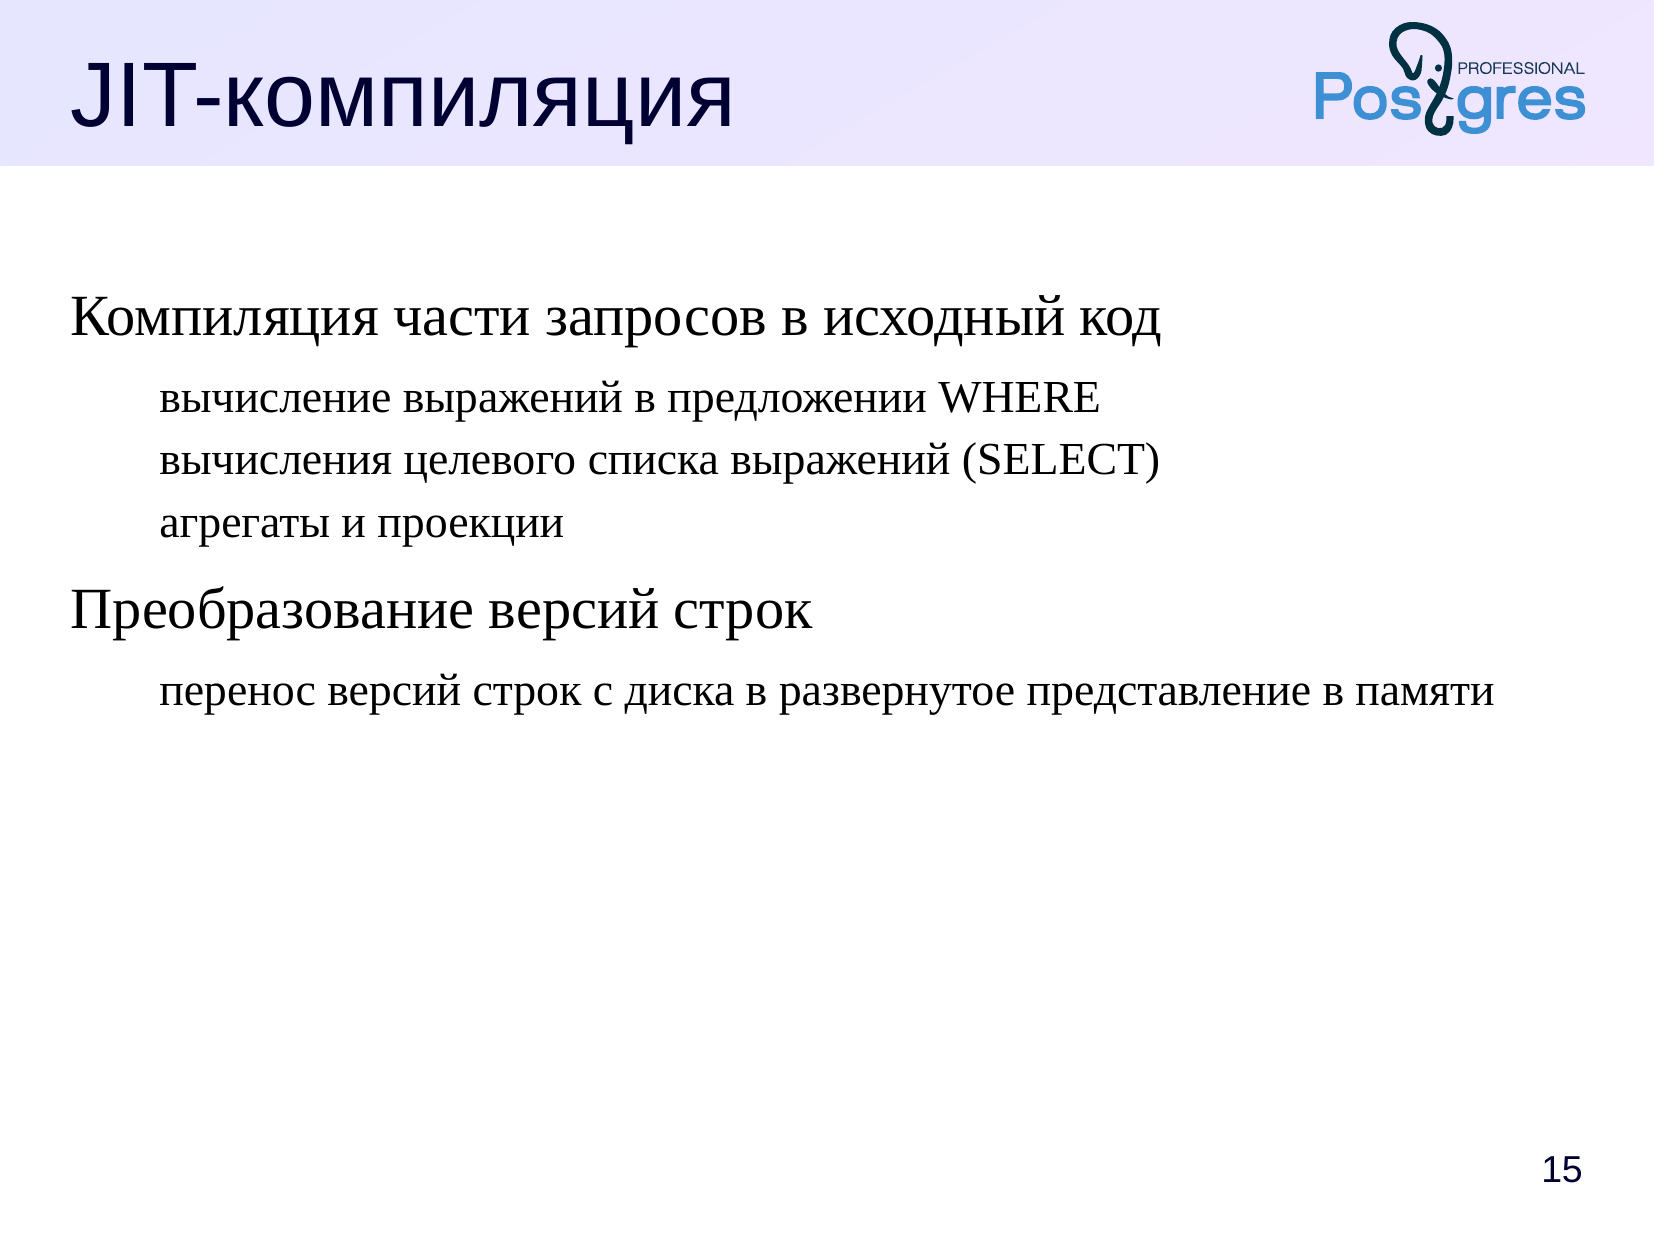

# JIT-компиляция
Компиляция части запросов в исходный код
вычисление выражений в предложении WHERE
вычисления целевого списка выражений (SELECT)
агрегаты и проекции
Преобразование версий строк
перенос версий строк с диска в развернутое представление в памяти